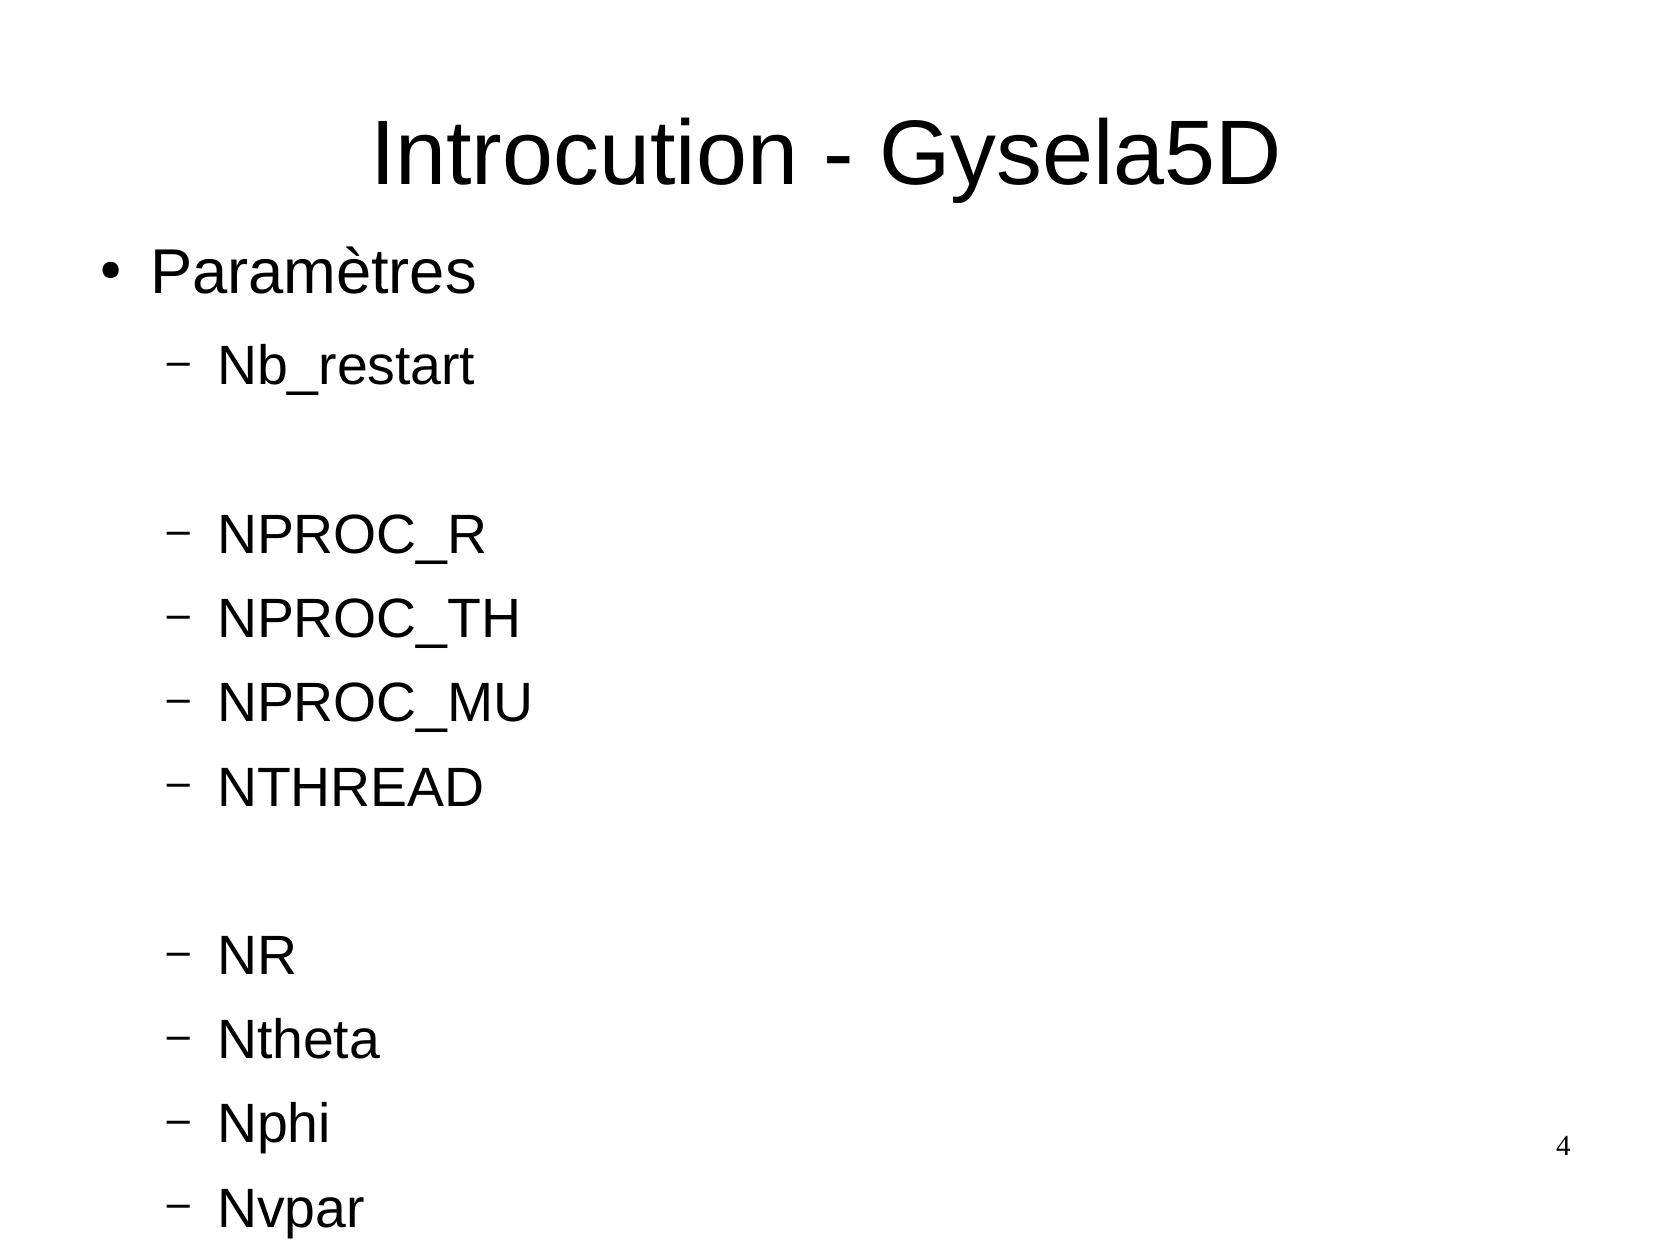

# Introcution - Gysela5D
Paramètres
Nb_restart
NPROC_R
NPROC_TH
NPROC_MU
NTHREAD
NR
Ntheta
Nphi
Nvpar
4